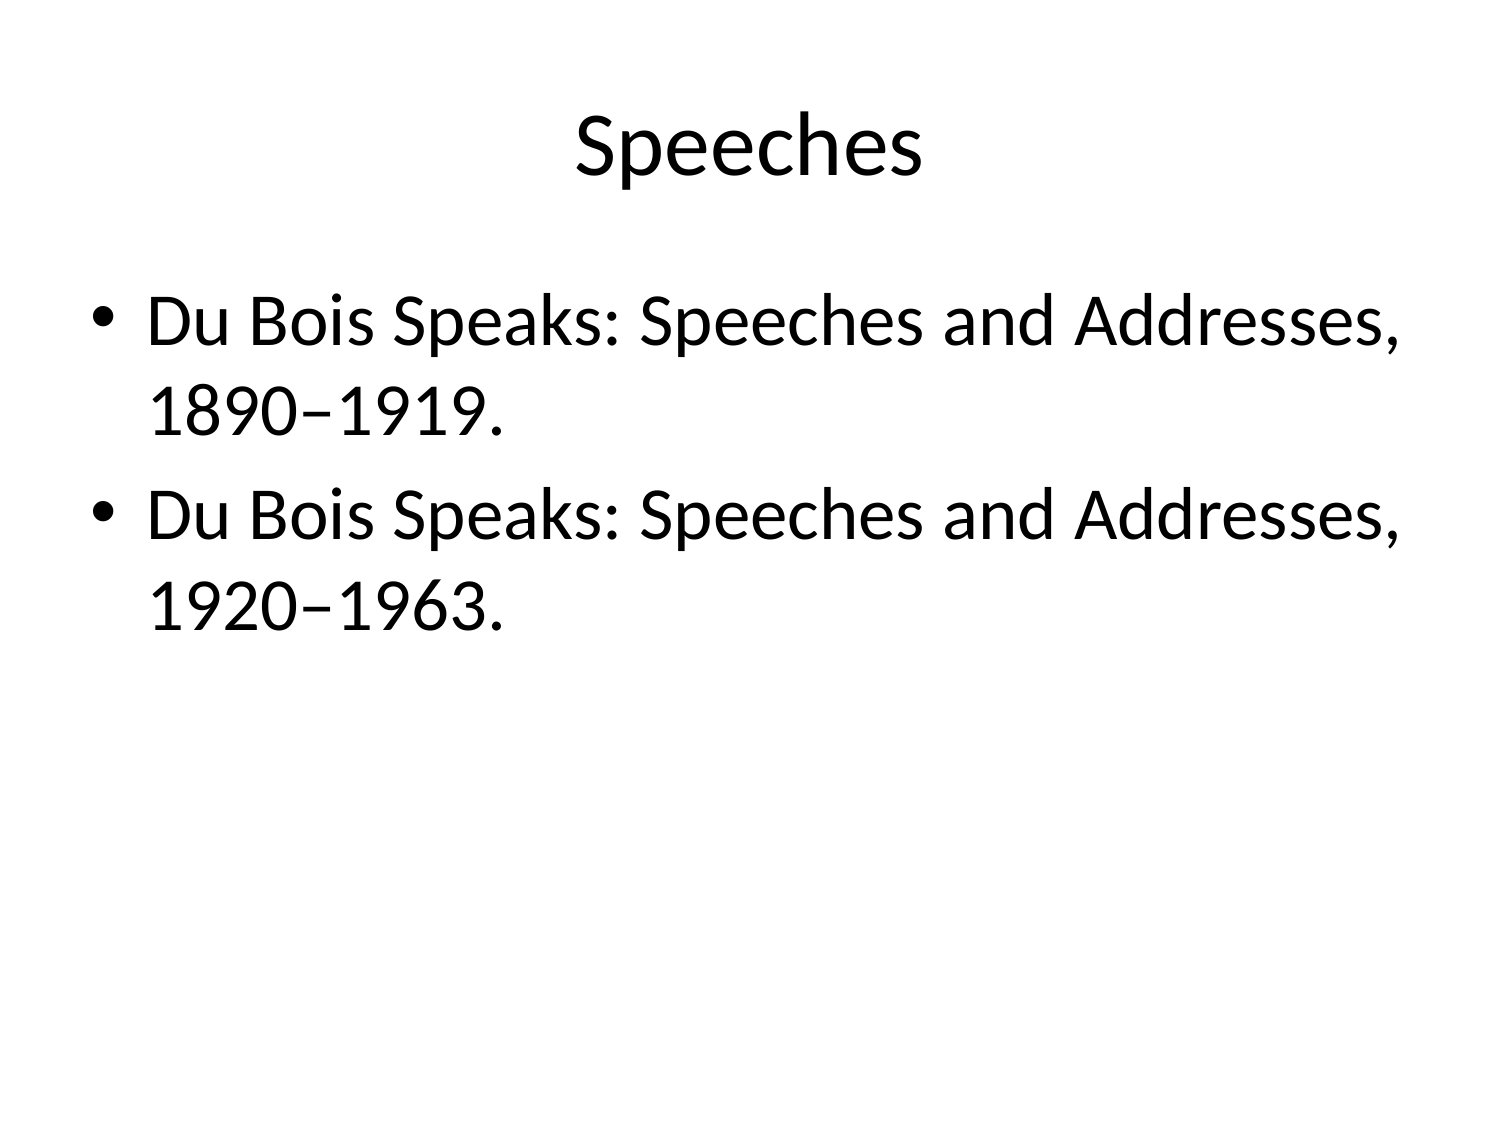

# Speeches
Du Bois Speaks: Speeches and Addresses, 1890–1919.
Du Bois Speaks: Speeches and Addresses, 1920–1963.